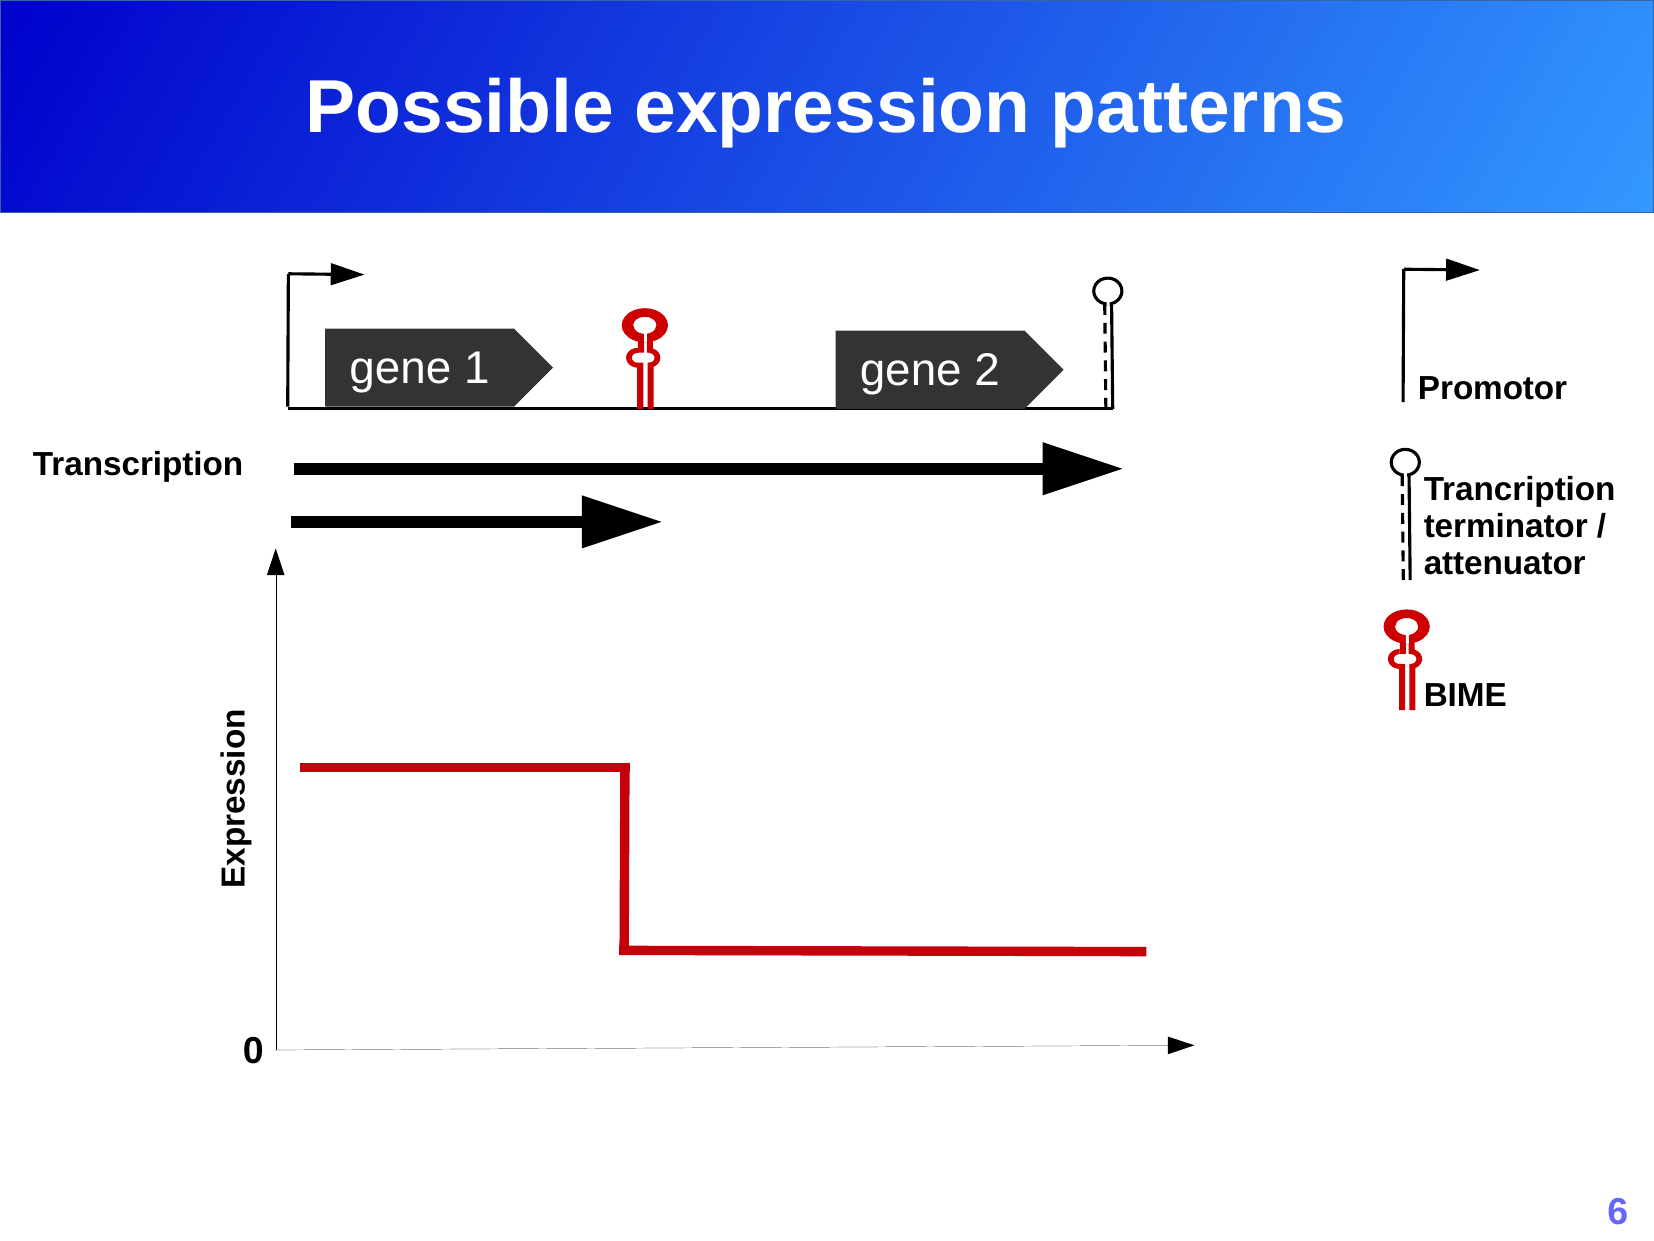

# Possible expression patterns
gene 1
gene 2
Promotor
Transcription
Trancription
terminator /
attenuator
BIME
Expression
0
6